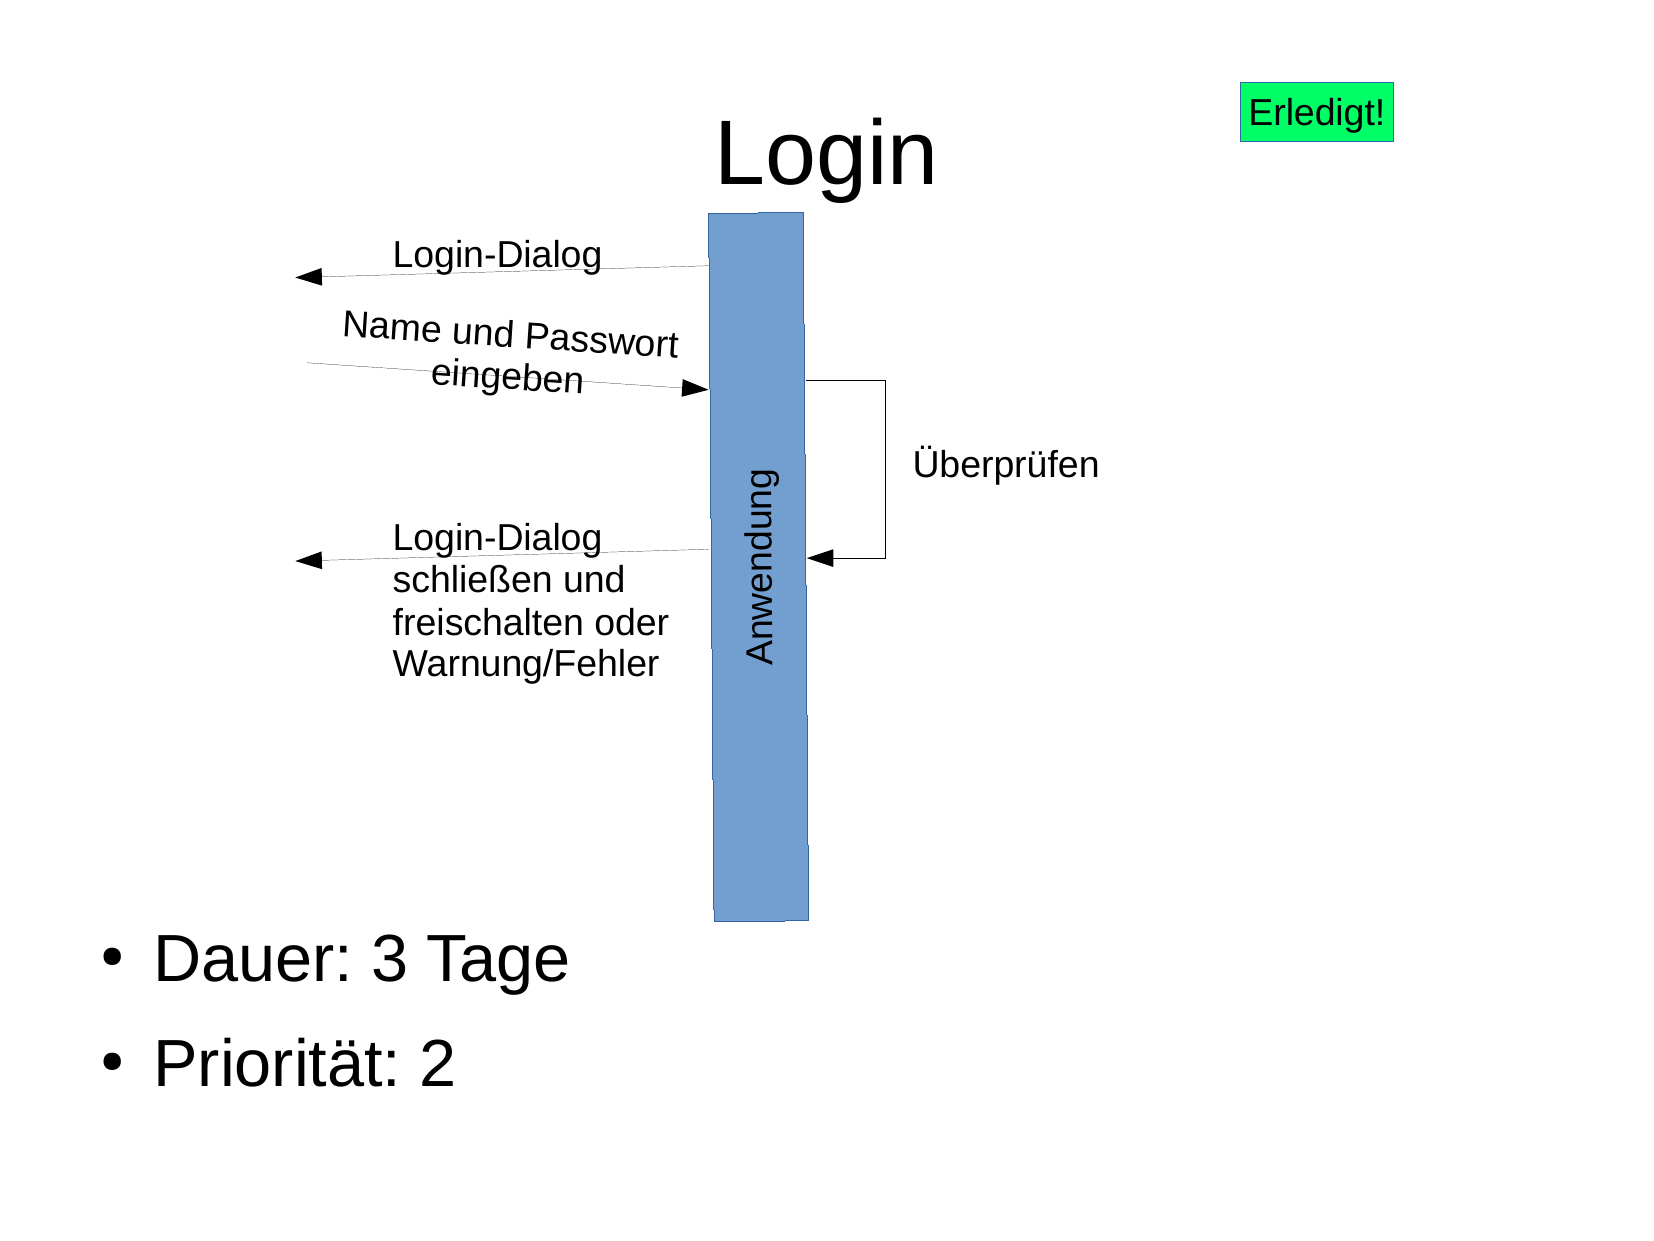

# Login
Erledigt!
Login-Dialog
Name und Passwort
eingeben
Überprüfen
Login-Dialog schließen und freischalten oder Warnung/Fehler
Anwendung
Dauer: 3 Tage
Priorität: 2